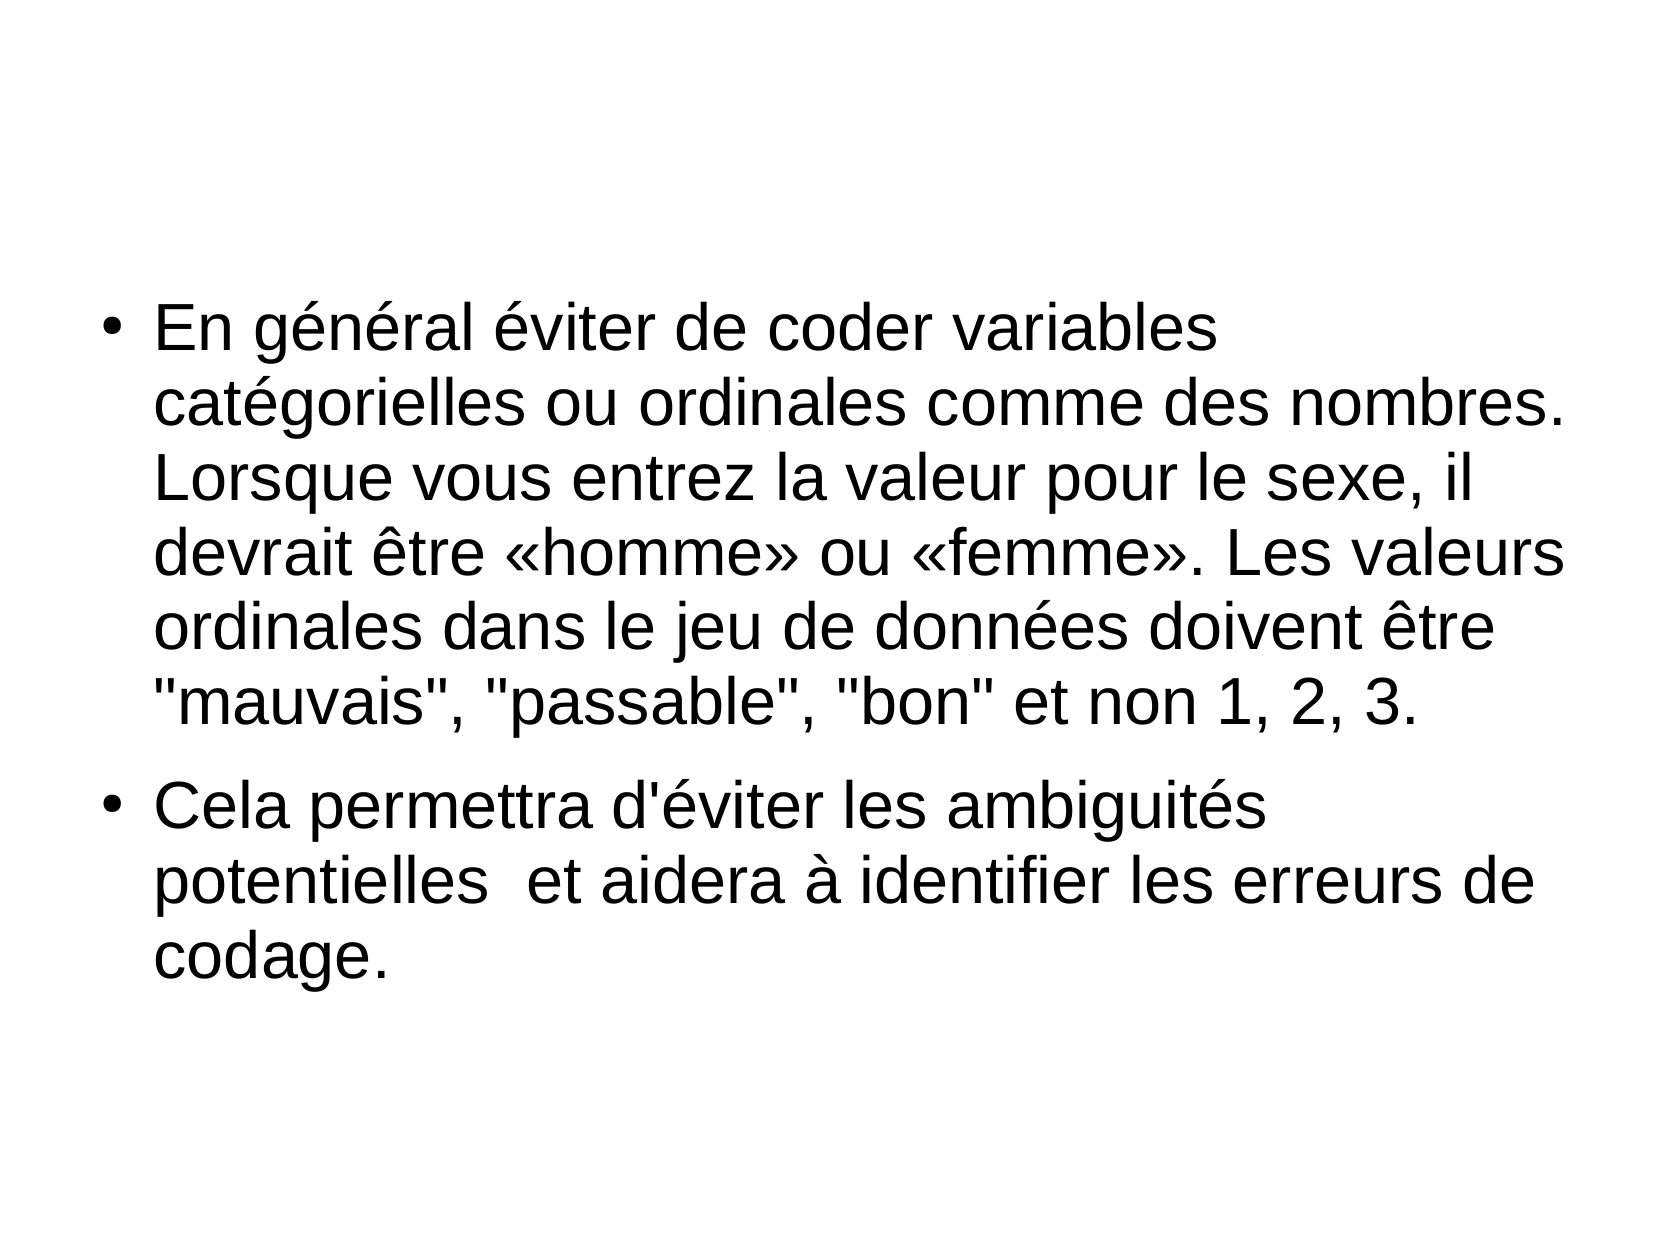

#
En général éviter de coder variables catégorielles ou ordinales comme des nombres. Lorsque vous entrez la valeur pour le sexe, il devrait être «homme» ou «femme». Les valeurs ordinales dans le jeu de données doivent être "mauvais", "passable", "bon" et non 1, 2, 3.
Cela permettra d'éviter les ambiguités potentielles et aidera à identifier les erreurs de codage.